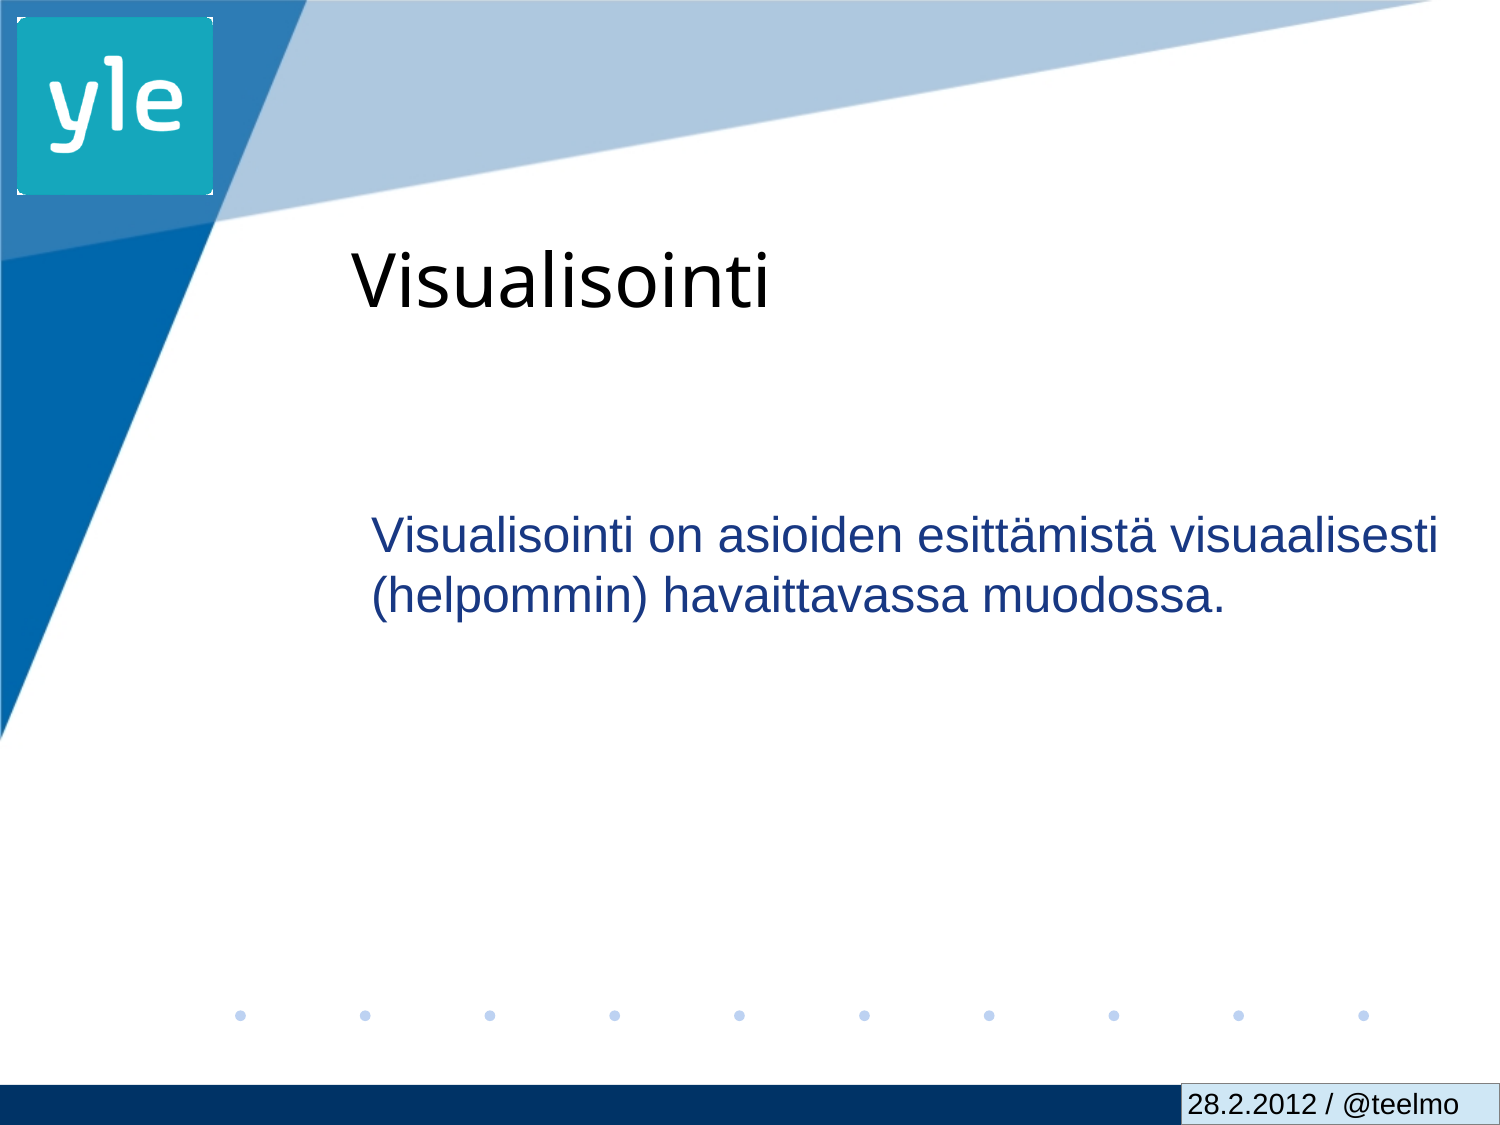

# Visualisointi
Visualisointi on asioiden esittämistä visuaalisesti (helpommin) havaittavassa muodossa.
28.2.2012 / @teelmo